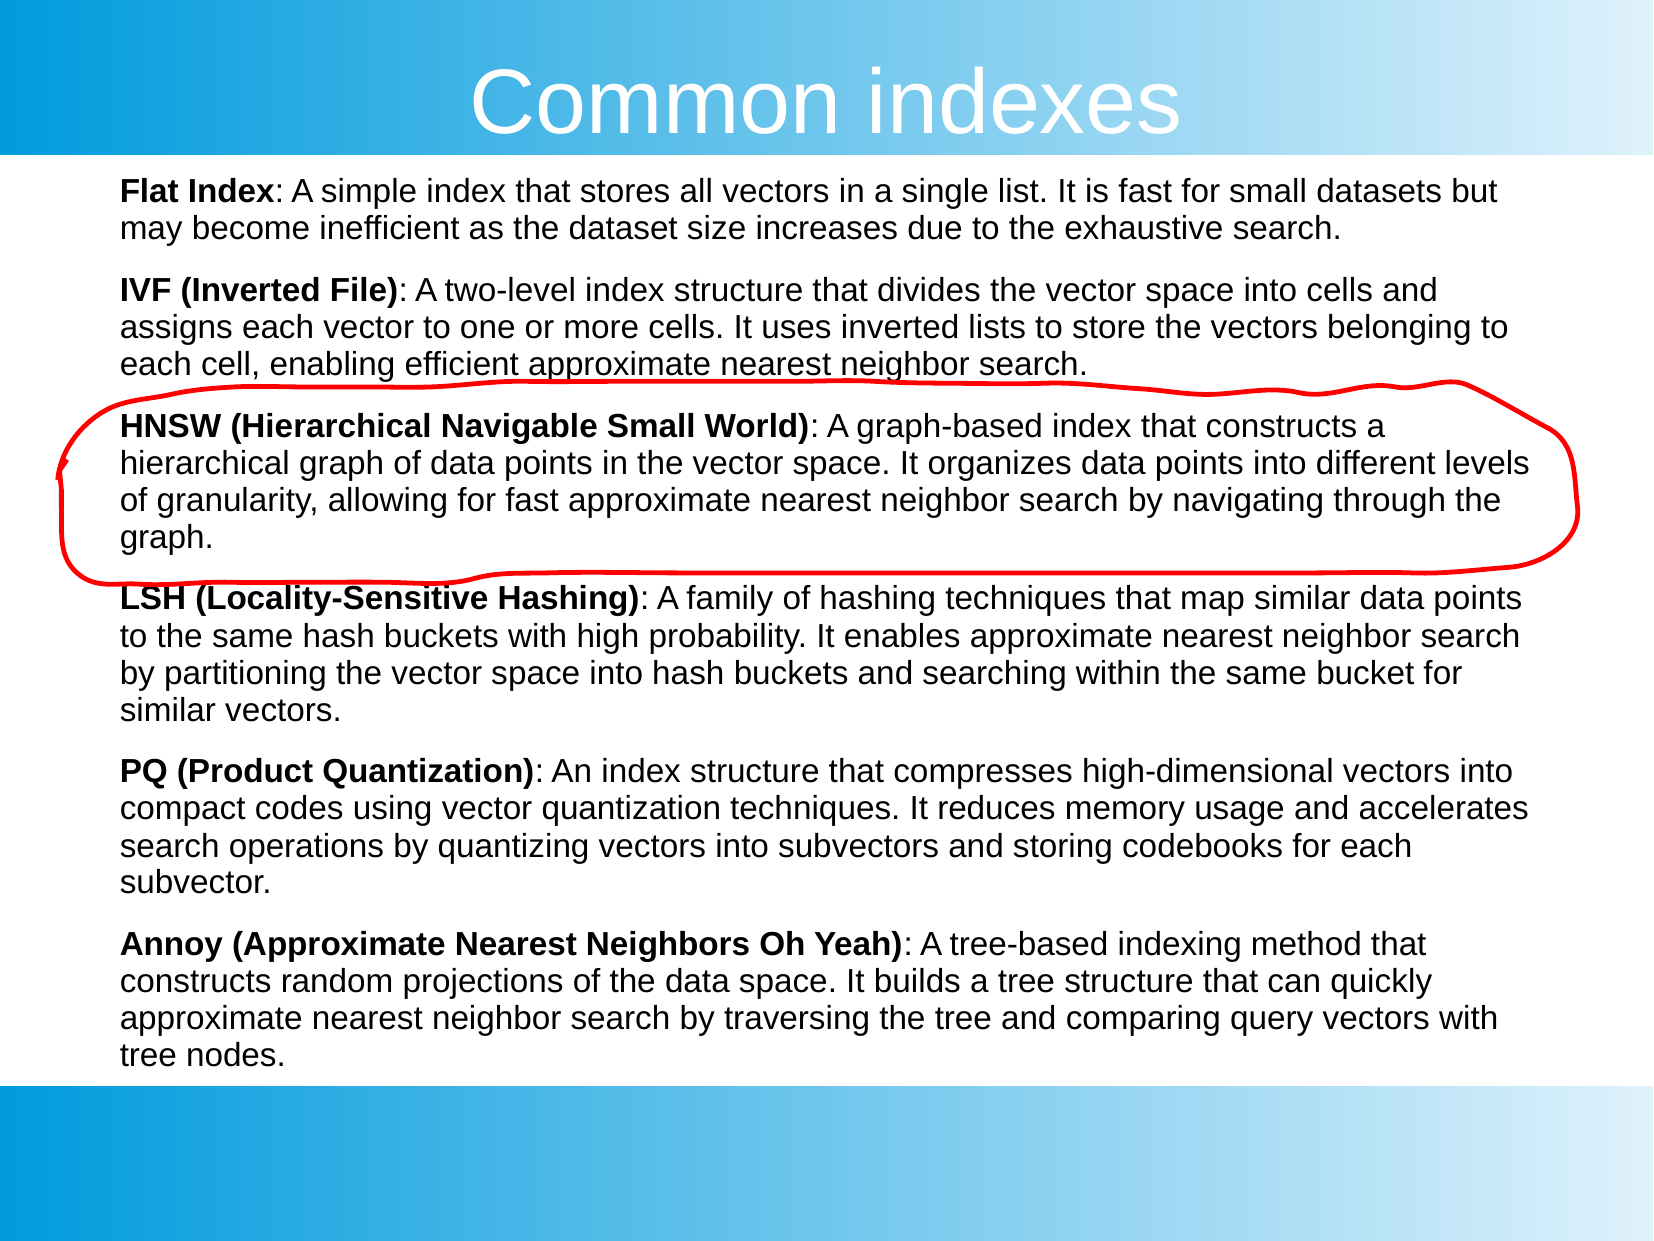

# Common indexes
Flat Index: A simple index that stores all vectors in a single list. It is fast for small datasets but may become inefficient as the dataset size increases due to the exhaustive search.
IVF (Inverted File): A two-level index structure that divides the vector space into cells and assigns each vector to one or more cells. It uses inverted lists to store the vectors belonging to each cell, enabling efficient approximate nearest neighbor search.
HNSW (Hierarchical Navigable Small World): A graph-based index that constructs a hierarchical graph of data points in the vector space. It organizes data points into different levels of granularity, allowing for fast approximate nearest neighbor search by navigating through the graph.
LSH (Locality-Sensitive Hashing): A family of hashing techniques that map similar data points to the same hash buckets with high probability. It enables approximate nearest neighbor search by partitioning the vector space into hash buckets and searching within the same bucket for similar vectors.
PQ (Product Quantization): An index structure that compresses high-dimensional vectors into compact codes using vector quantization techniques. It reduces memory usage and accelerates search operations by quantizing vectors into subvectors and storing codebooks for each subvector.
Annoy (Approximate Nearest Neighbors Oh Yeah): A tree-based indexing method that constructs random projections of the data space. It builds a tree structure that can quickly approximate nearest neighbor search by traversing the tree and comparing query vectors with tree nodes.